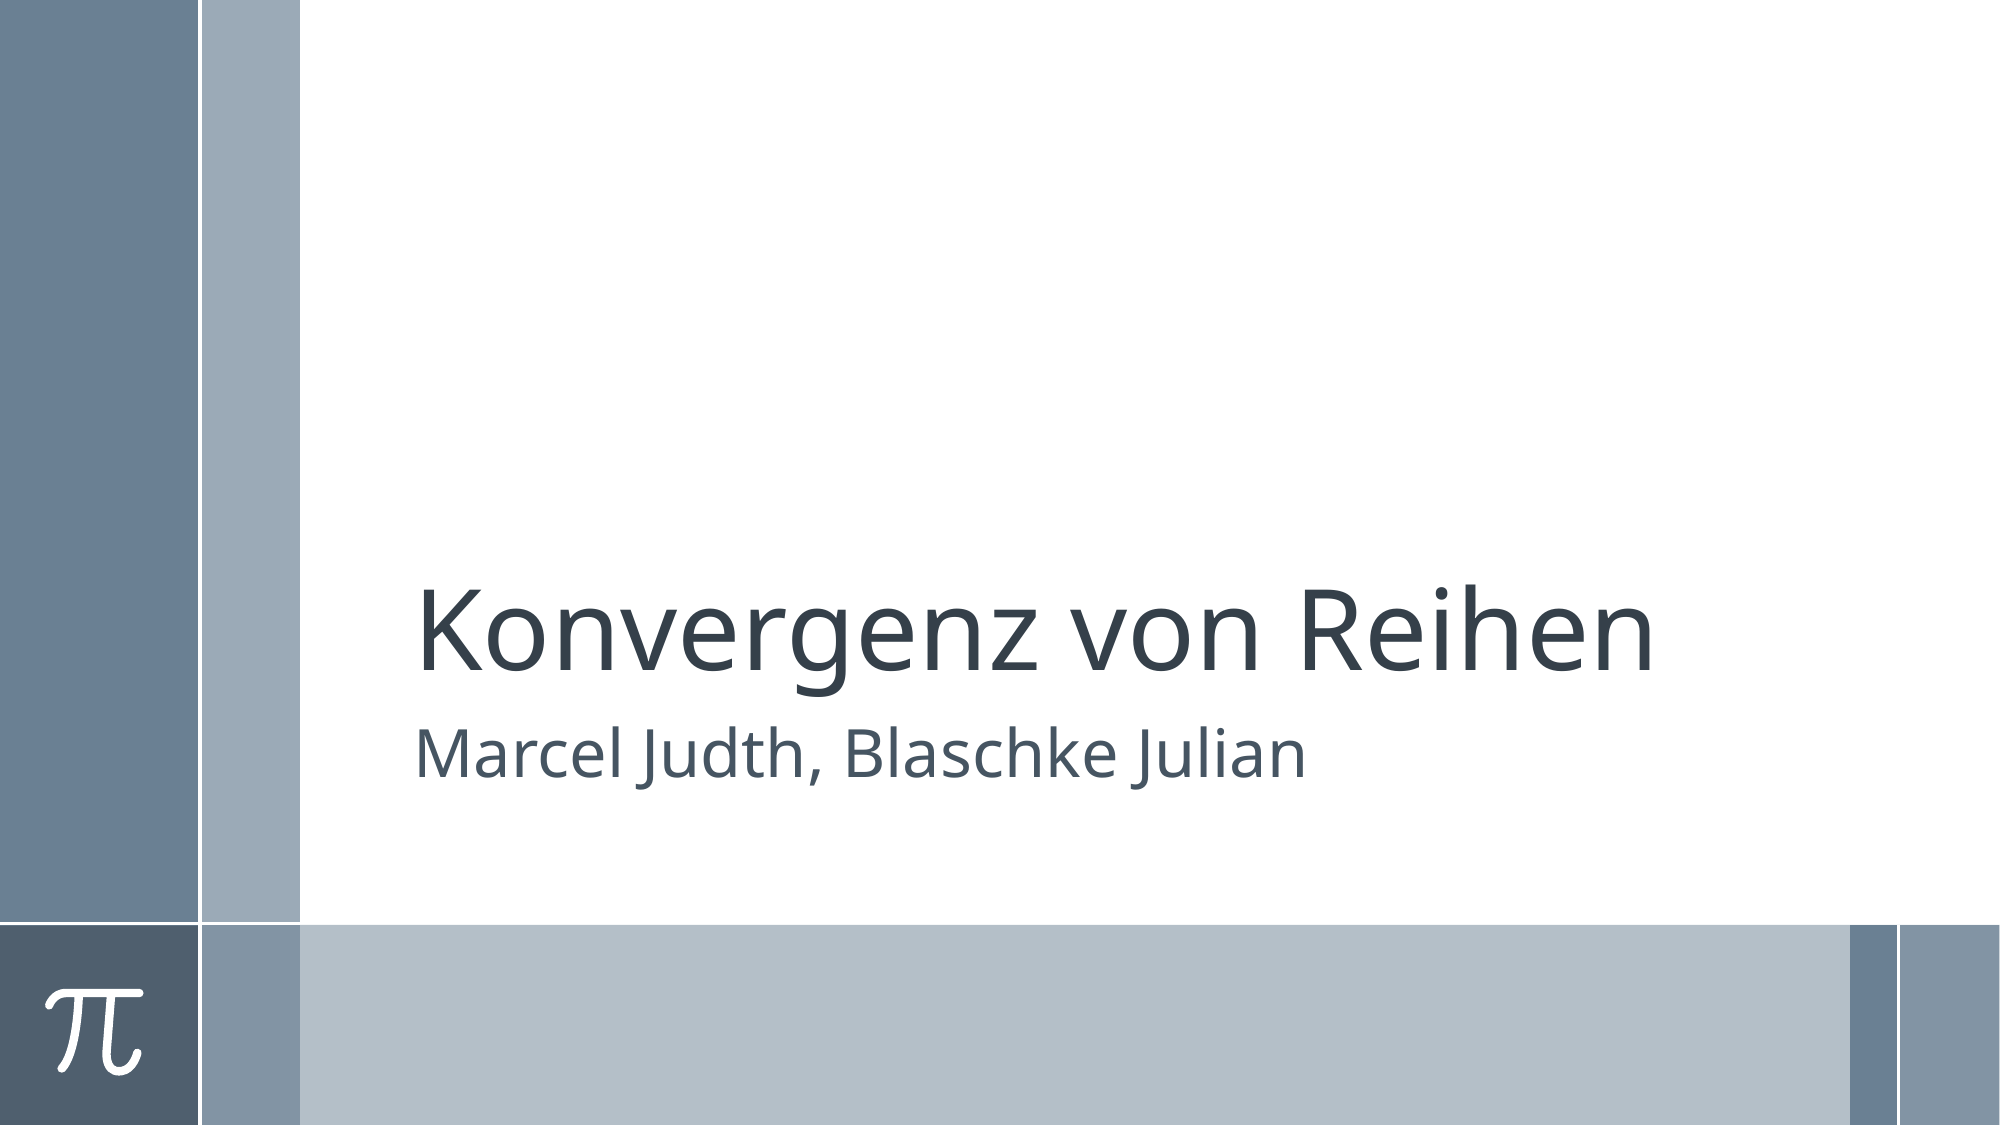

# Konvergenz von Reihen
Marcel Judth, Blaschke Julian